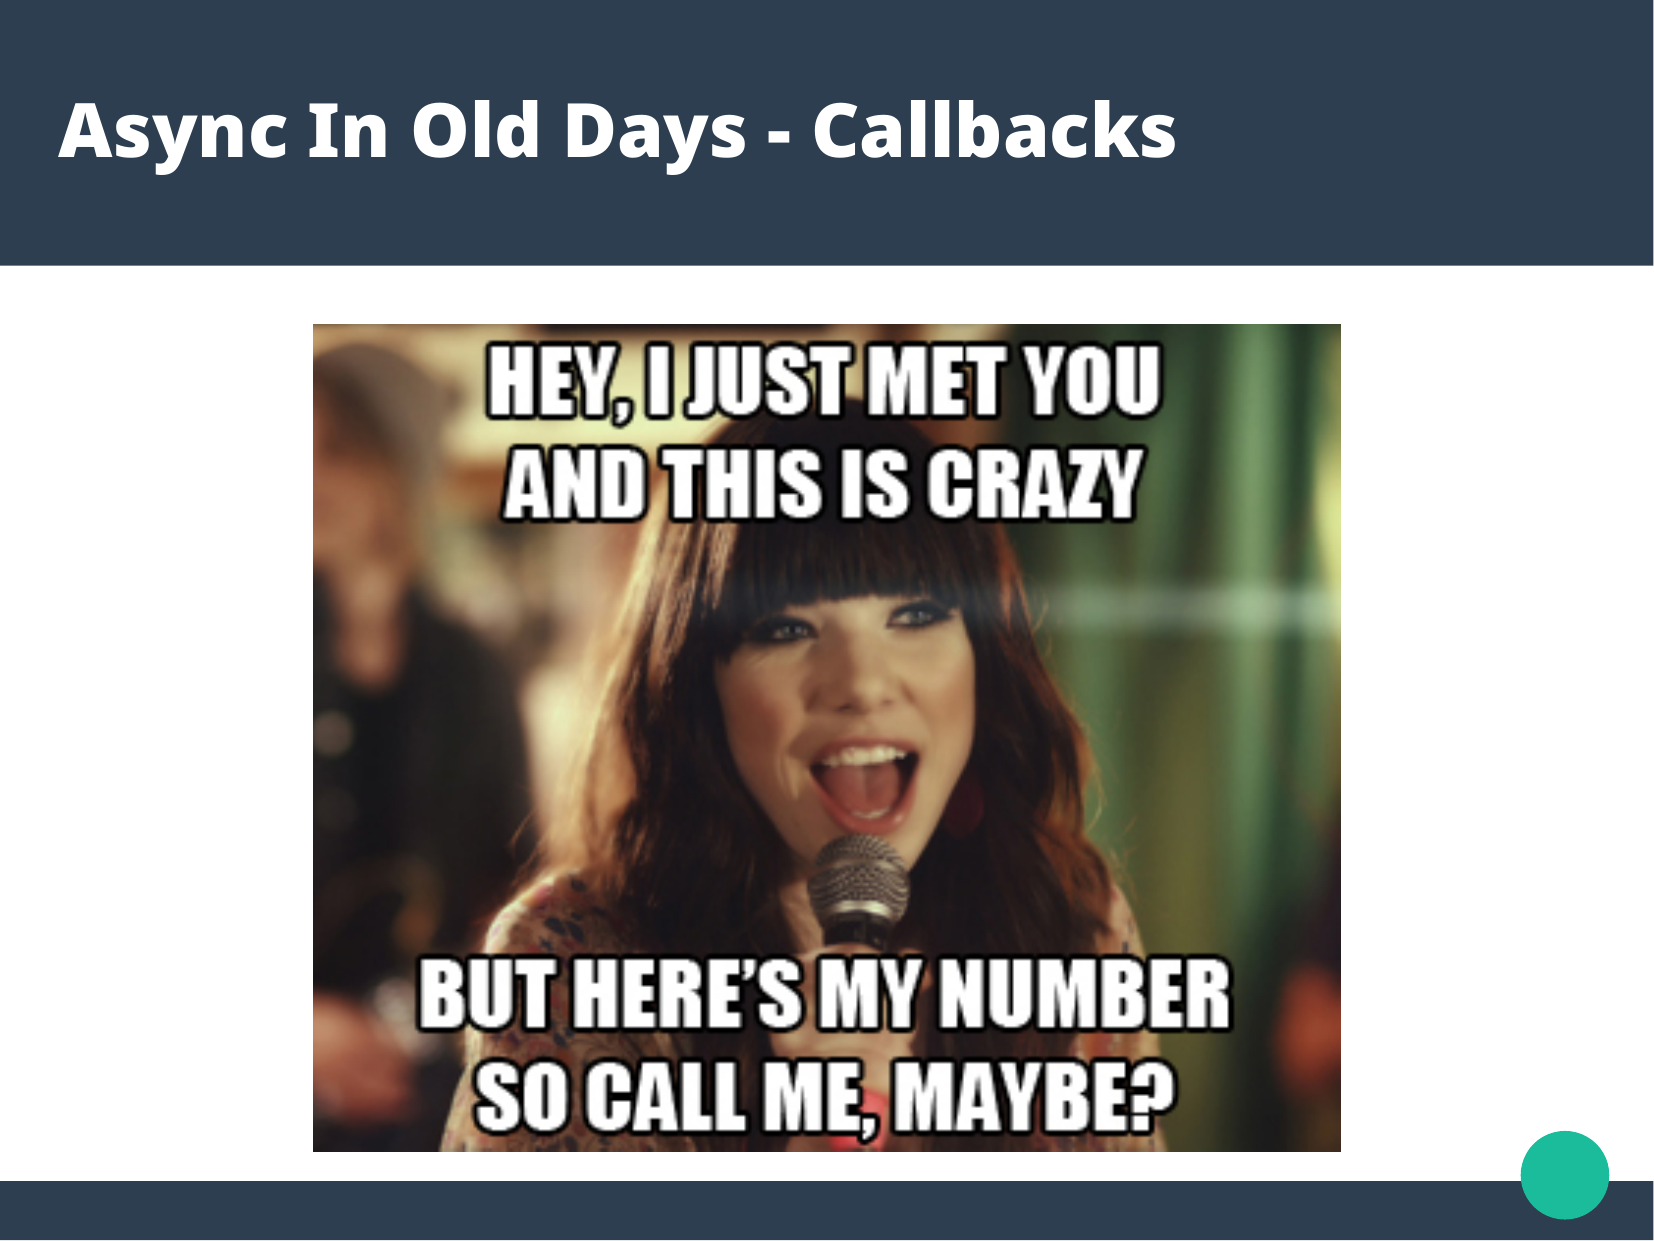

# Async In Old Days - Callbacks